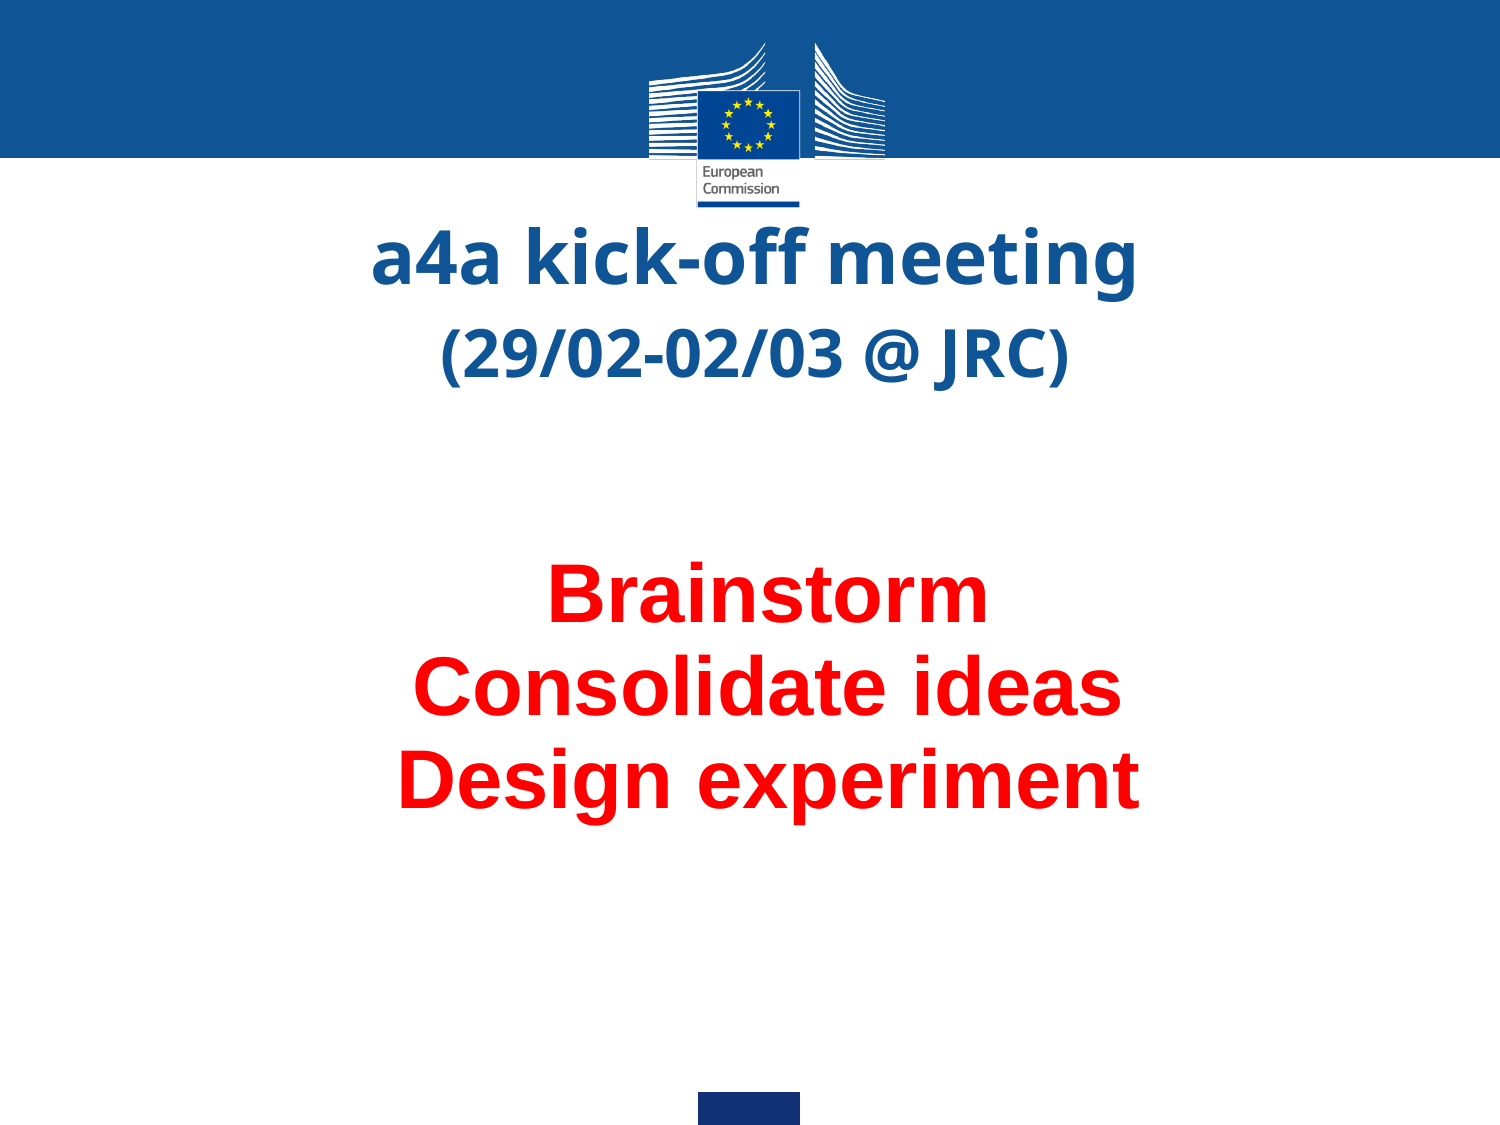

a4a kick-off meeting
(29/02-02/03 @ JRC)
#
Brainstorm
Consolidate ideas
Design experiment